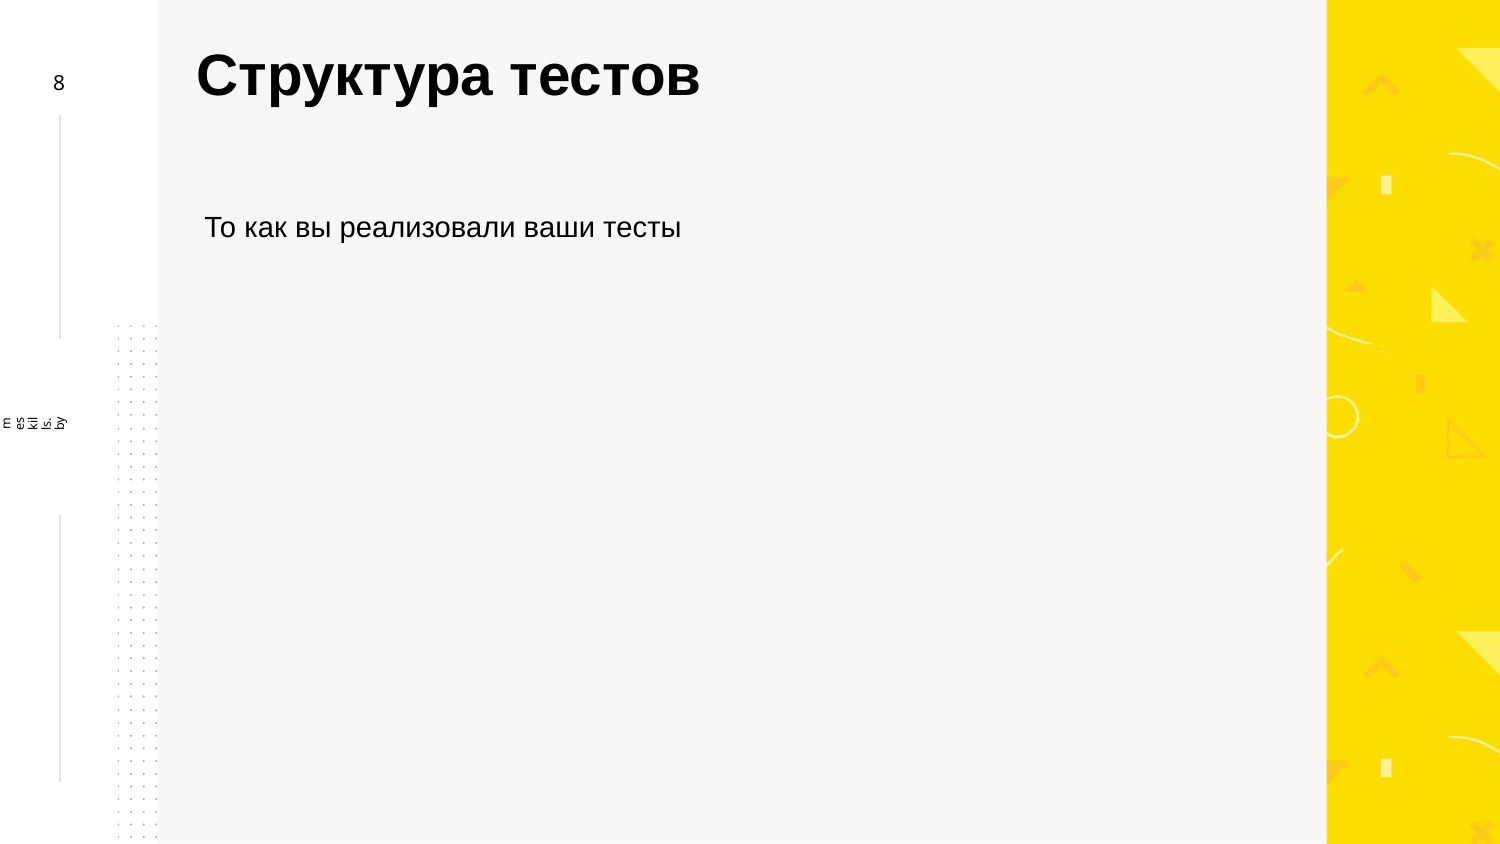

# Структура тестов
teachmeskills.by
То как вы реализовали ваши тесты